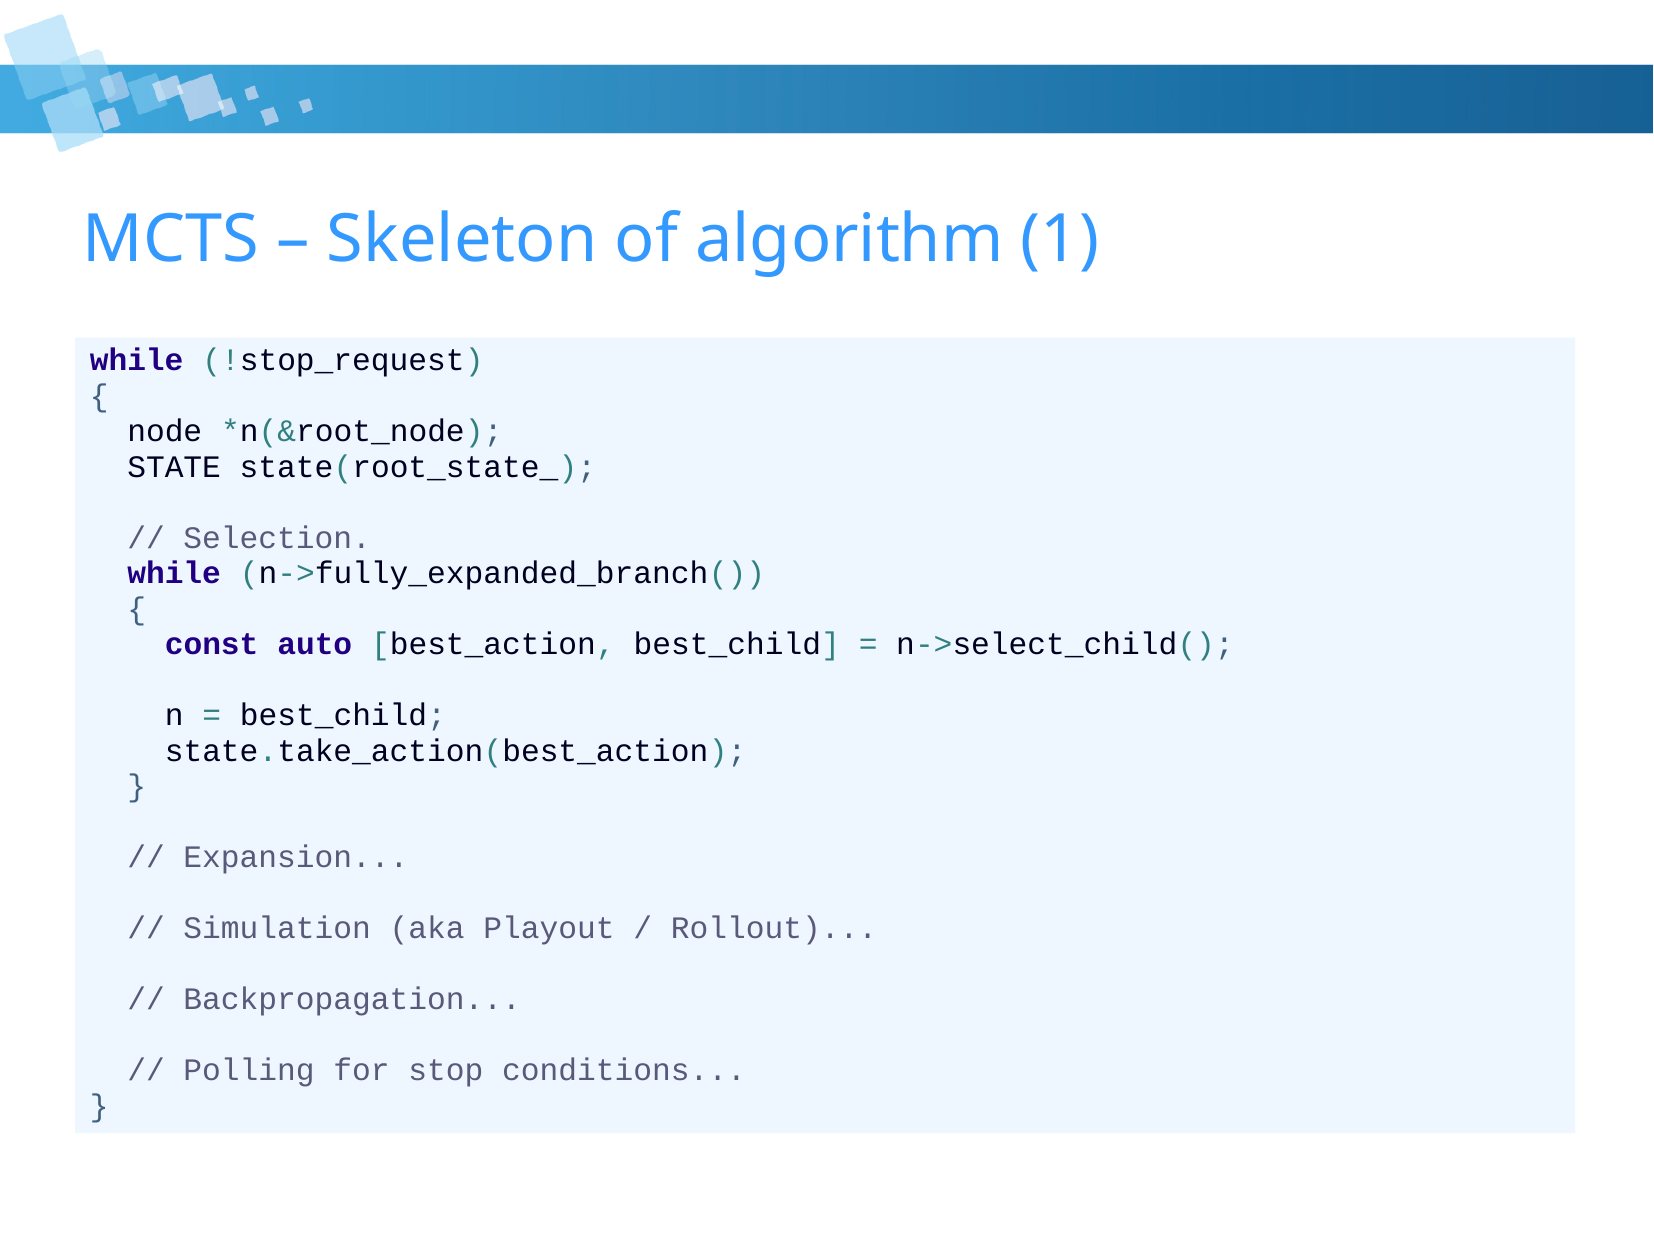

# MCTS – Skeleton of algorithm (1)
while (!stop_request)
{
 node *n(&root_node);
 STATE state(root_state_);
 // Selection.
 while (n->fully_expanded_branch())
 {
 const auto [best_action, best_child] = n->select_child();
 n = best_child;
 state.take_action(best_action);
 }
 // Expansion...
 // Simulation (aka Playout / Rollout)...
 // Backpropagation...
 // Polling for stop conditions...
}